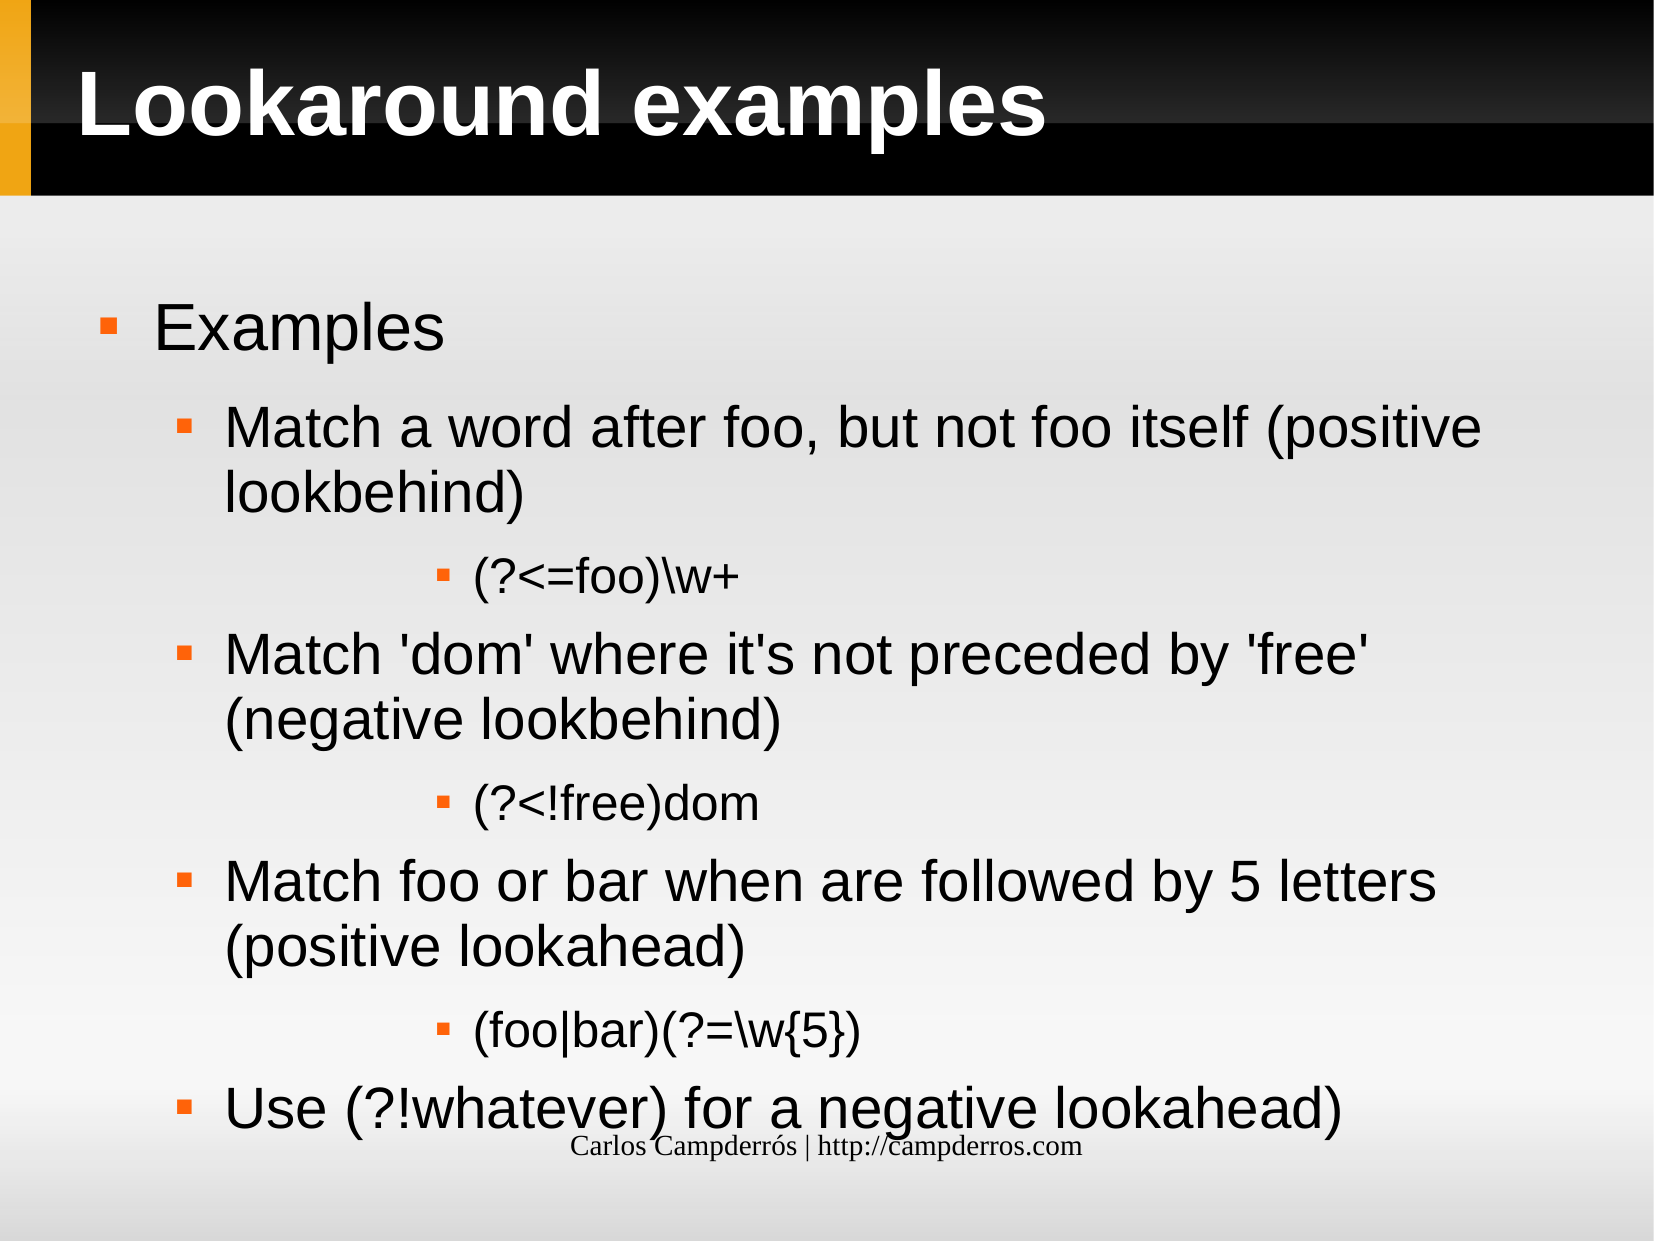

# Lookaround examples
Examples
Match a word after foo, but not foo itself (positive lookbehind)
(?<=foo)\w+
Match 'dom' where it's not preceded by 'free' (negative lookbehind)
(?<!free)dom
Match foo or bar when are followed by 5 letters (positive lookahead)
(foo|bar)(?=\w{5})
Use (?!whatever) for a negative lookahead)
Carlos Campderrós | http://campderros.com